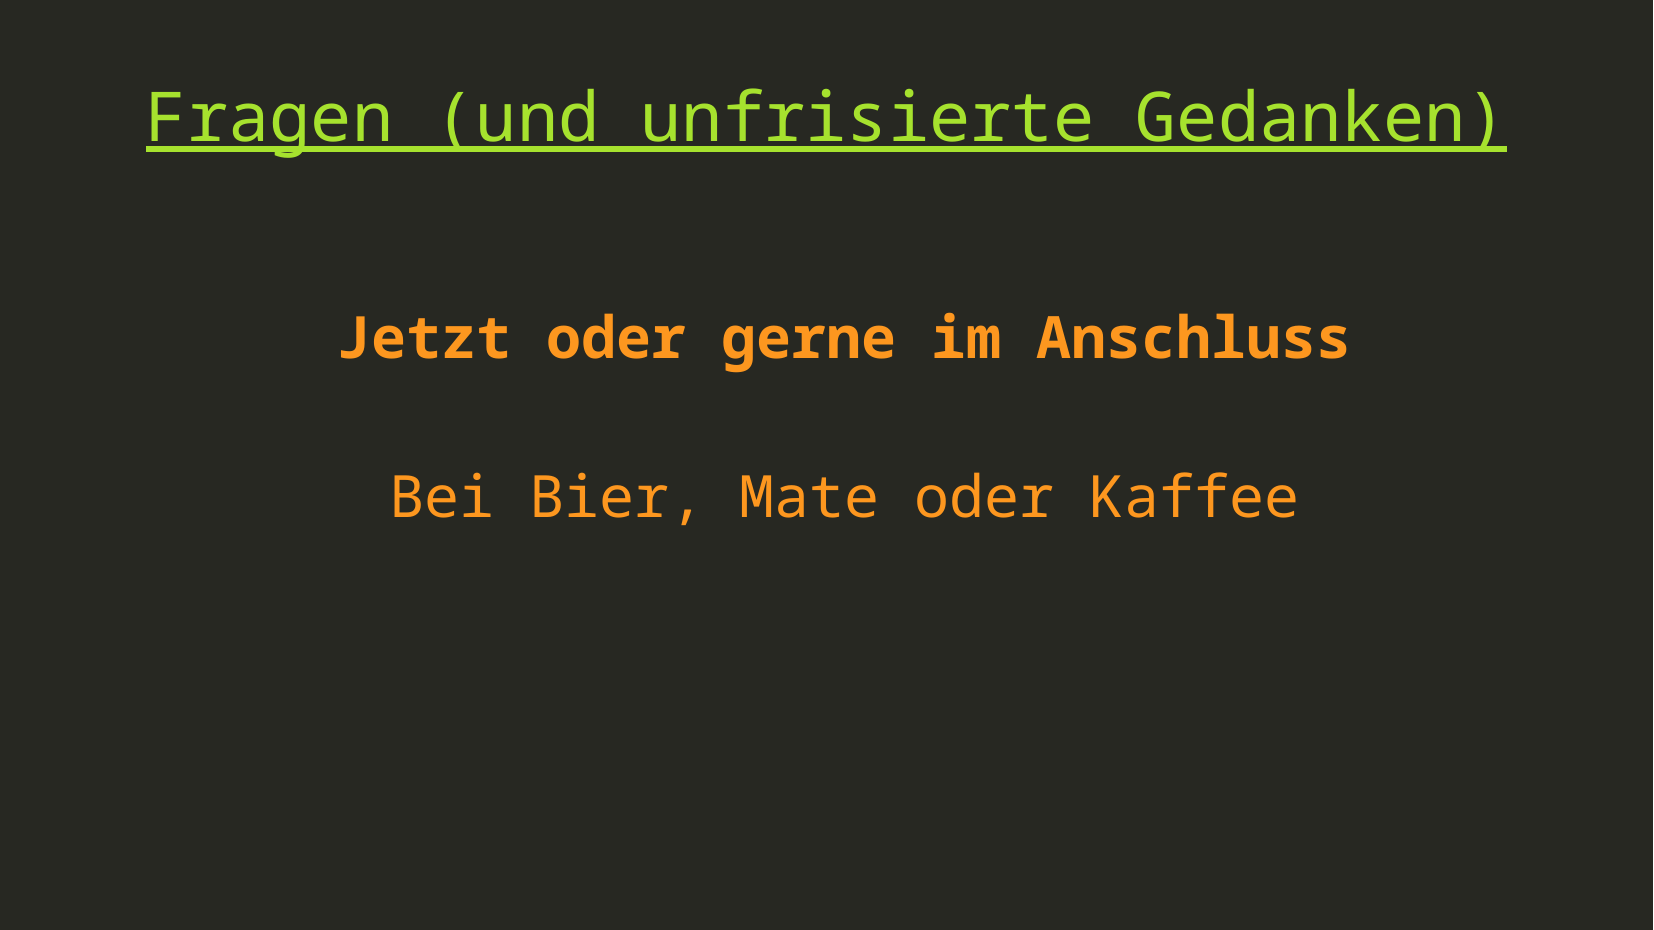

# Fragen (und unfrisierte Gedanken)
Jetzt oder gerne im Anschluss
Bei Bier, Mate oder Kaffee